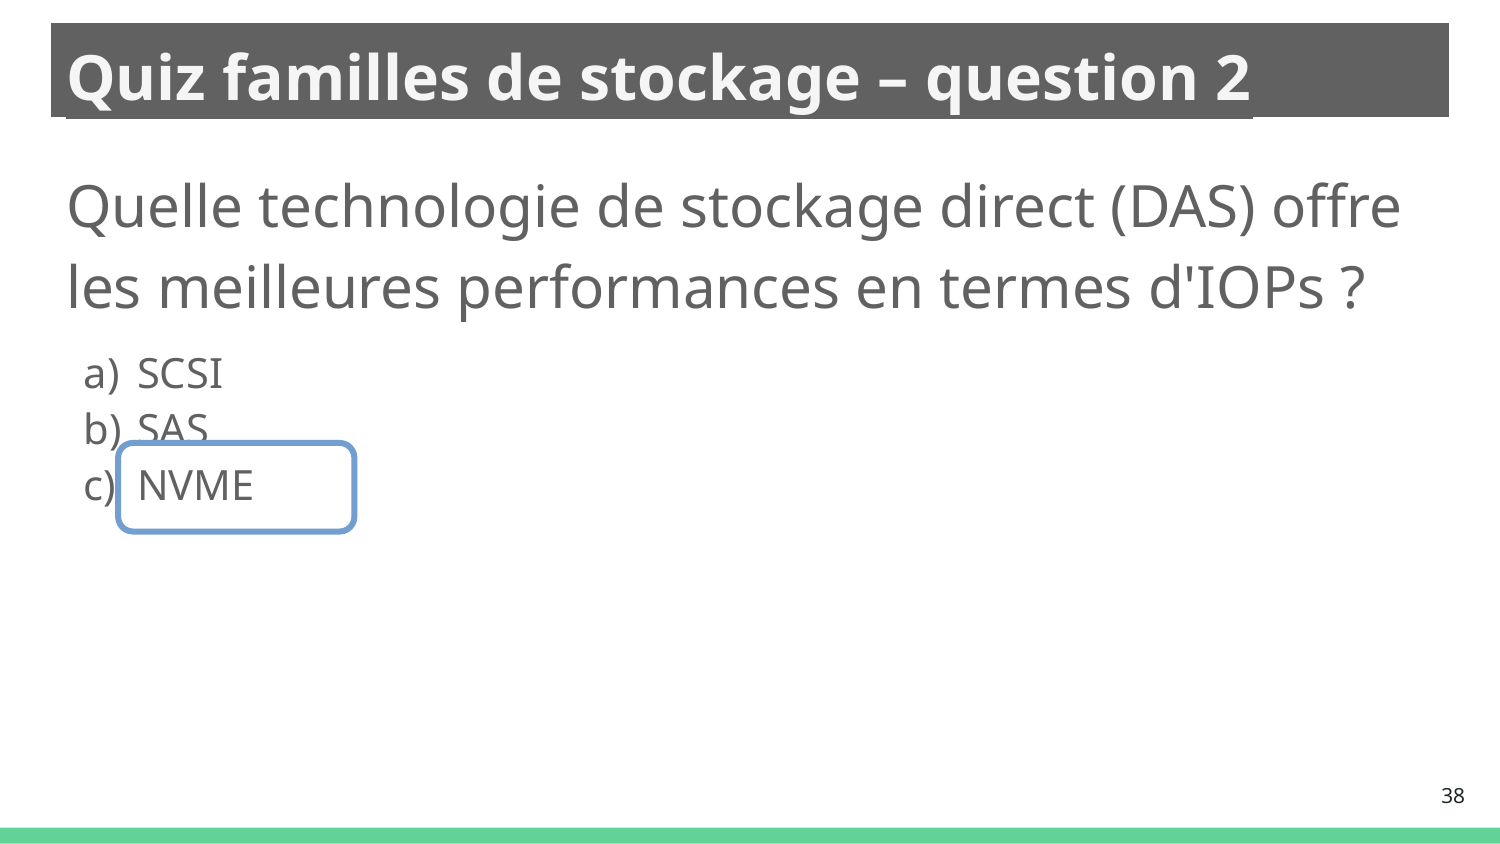

Quiz familles de stockage – question 2
# Quelle technologie de stockage direct (DAS) offre les meilleures performances en termes d'IOPs ?
SCSI
SAS
NVME